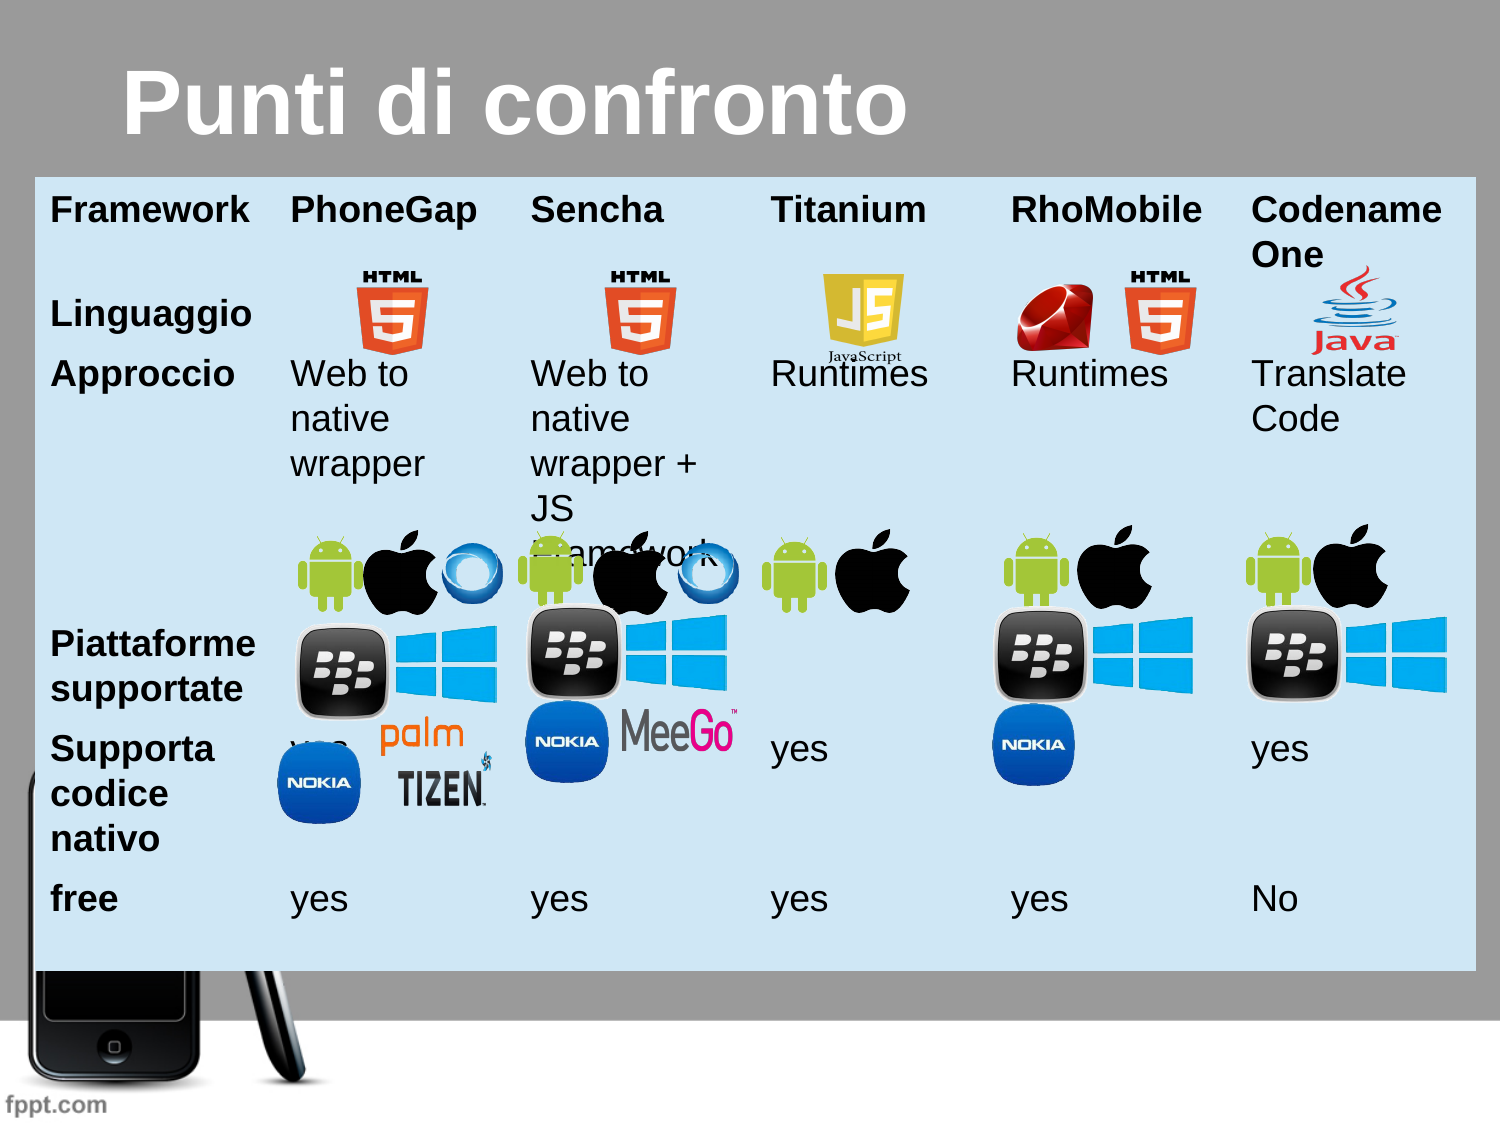

Punti di confronto
#
| Framework | PhoneGap | Sencha | Titanium | RhoMobile | Codename One |
| --- | --- | --- | --- | --- | --- |
| Linguaggio | | | | | |
| Approccio | Web to native wrapper | Web to native wrapper + JS Framework | Runtimes | Runtimes | Translate Code |
| Piattaforme supportate | | | | | |
| Supporta codice nativo | yes | no | yes | yes | yes |
| free | yes | yes | yes | yes | No |